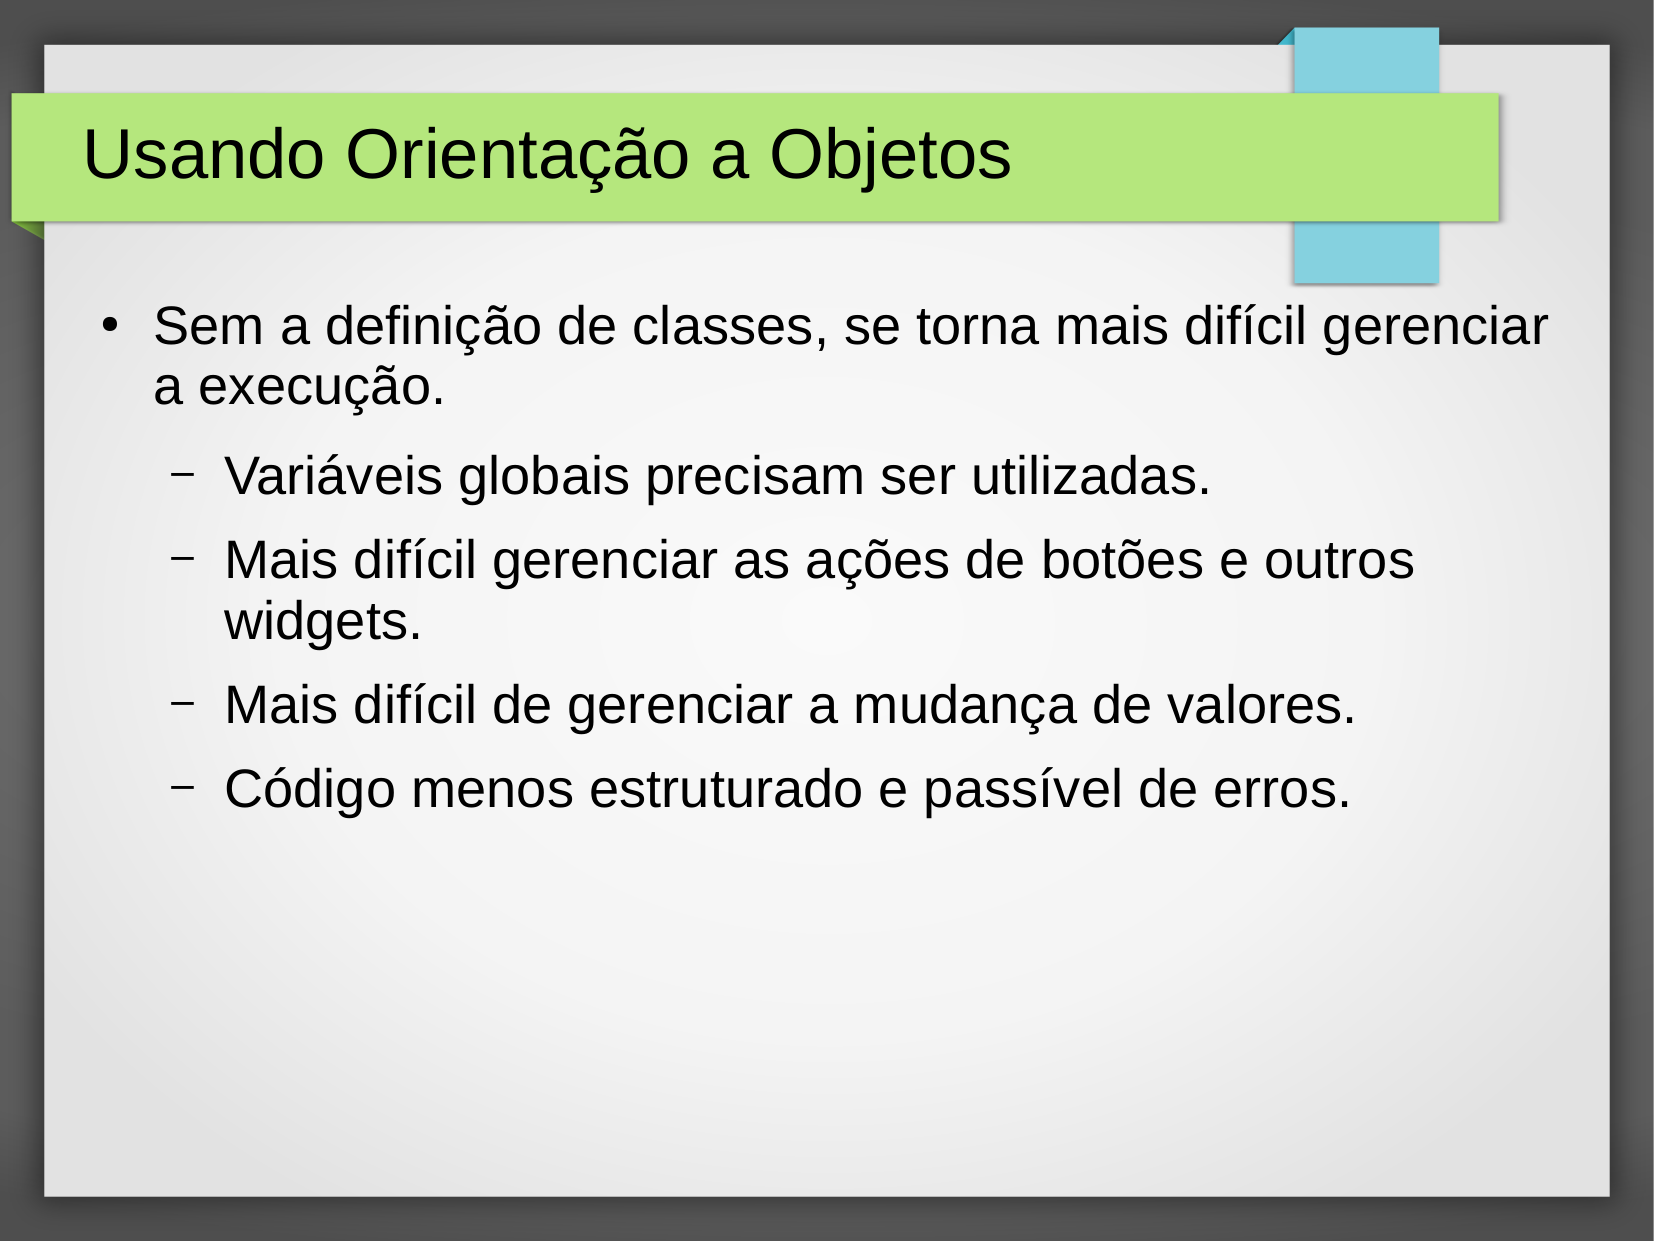

# Usando Orientação a Objetos
Sem a definição de classes, se torna mais difícil gerenciar a execução.
Variáveis globais precisam ser utilizadas.
Mais difícil gerenciar as ações de botões e outros widgets.
Mais difícil de gerenciar a mudança de valores.
Código menos estruturado e passível de erros.